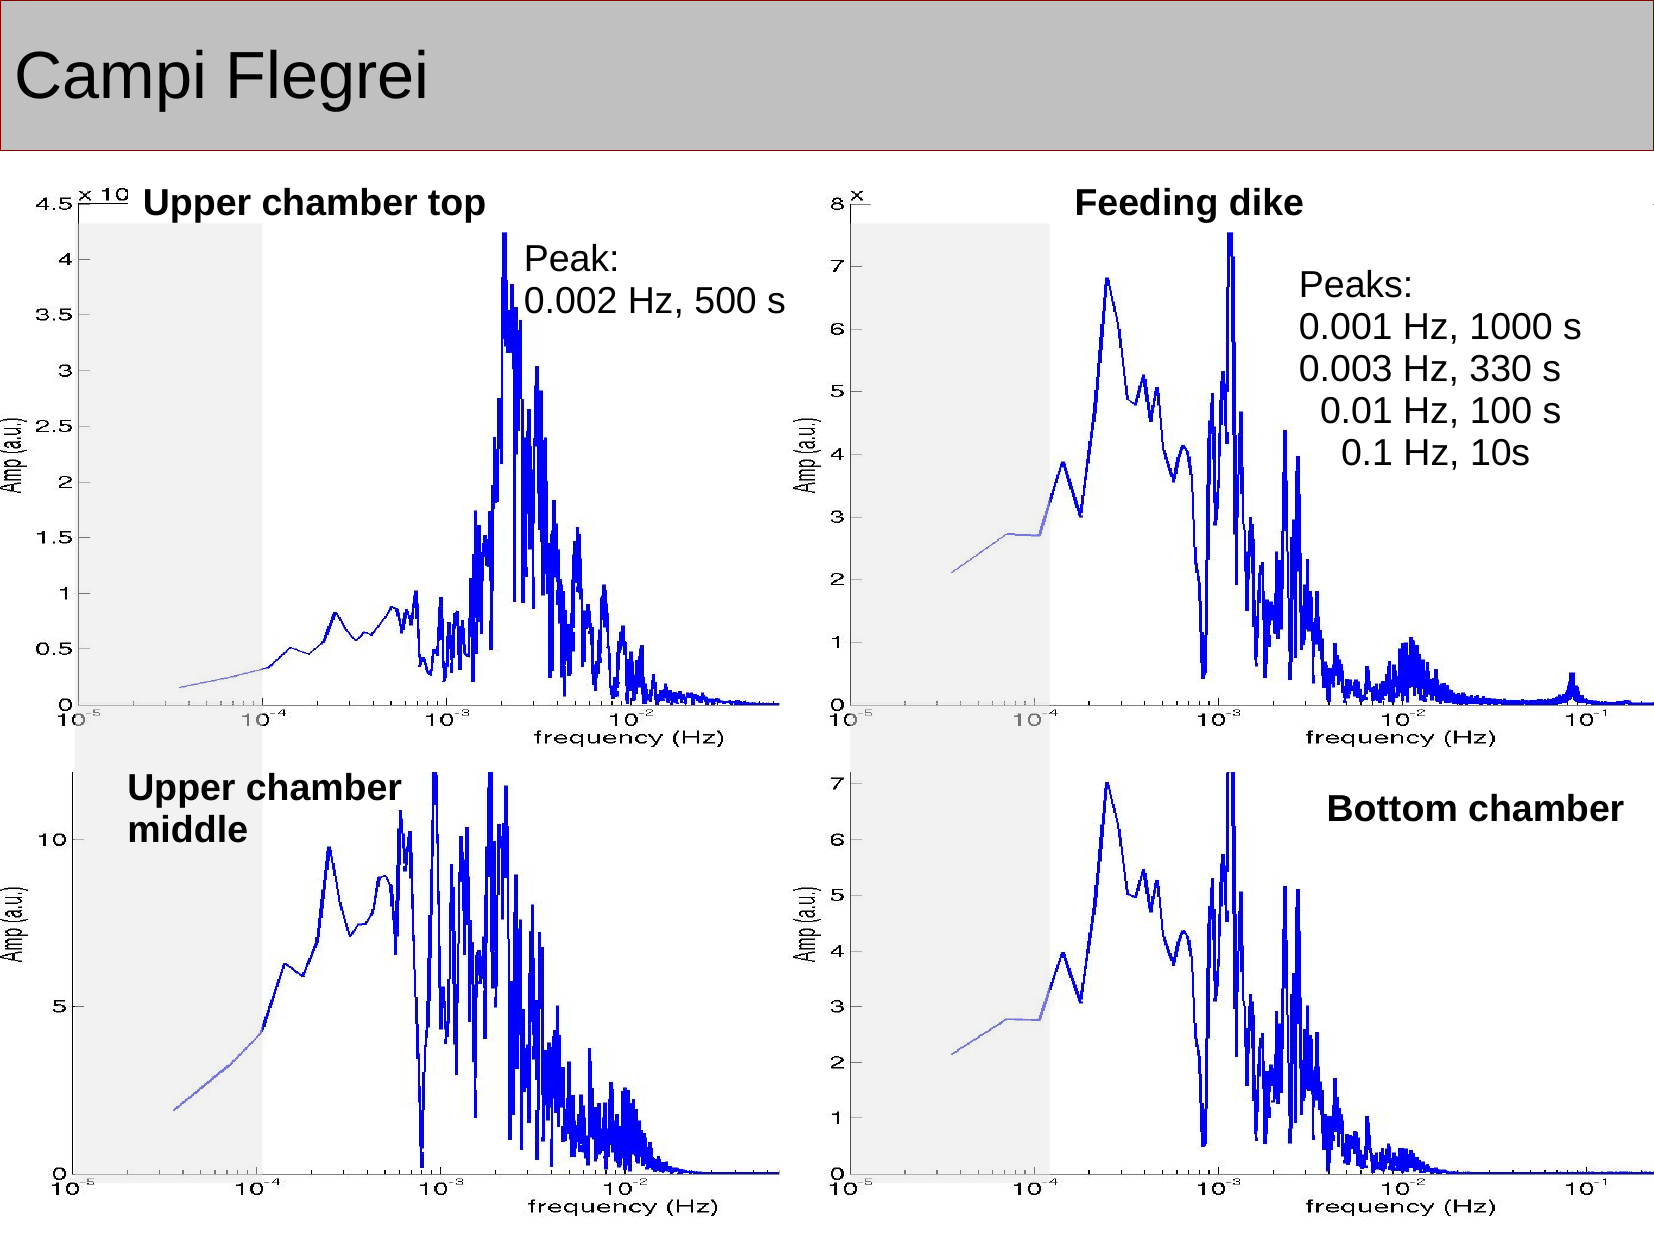

Campi Flegrei
Upper chamber top
 Feeding dike
Peak:
0.002 Hz, 500 s
Peaks:
0.001 Hz, 1000 s
0.003 Hz, 330 s
 0.01 Hz, 100 s
 0.1 Hz, 10s
Upper chamber
middle
Bottom chamber